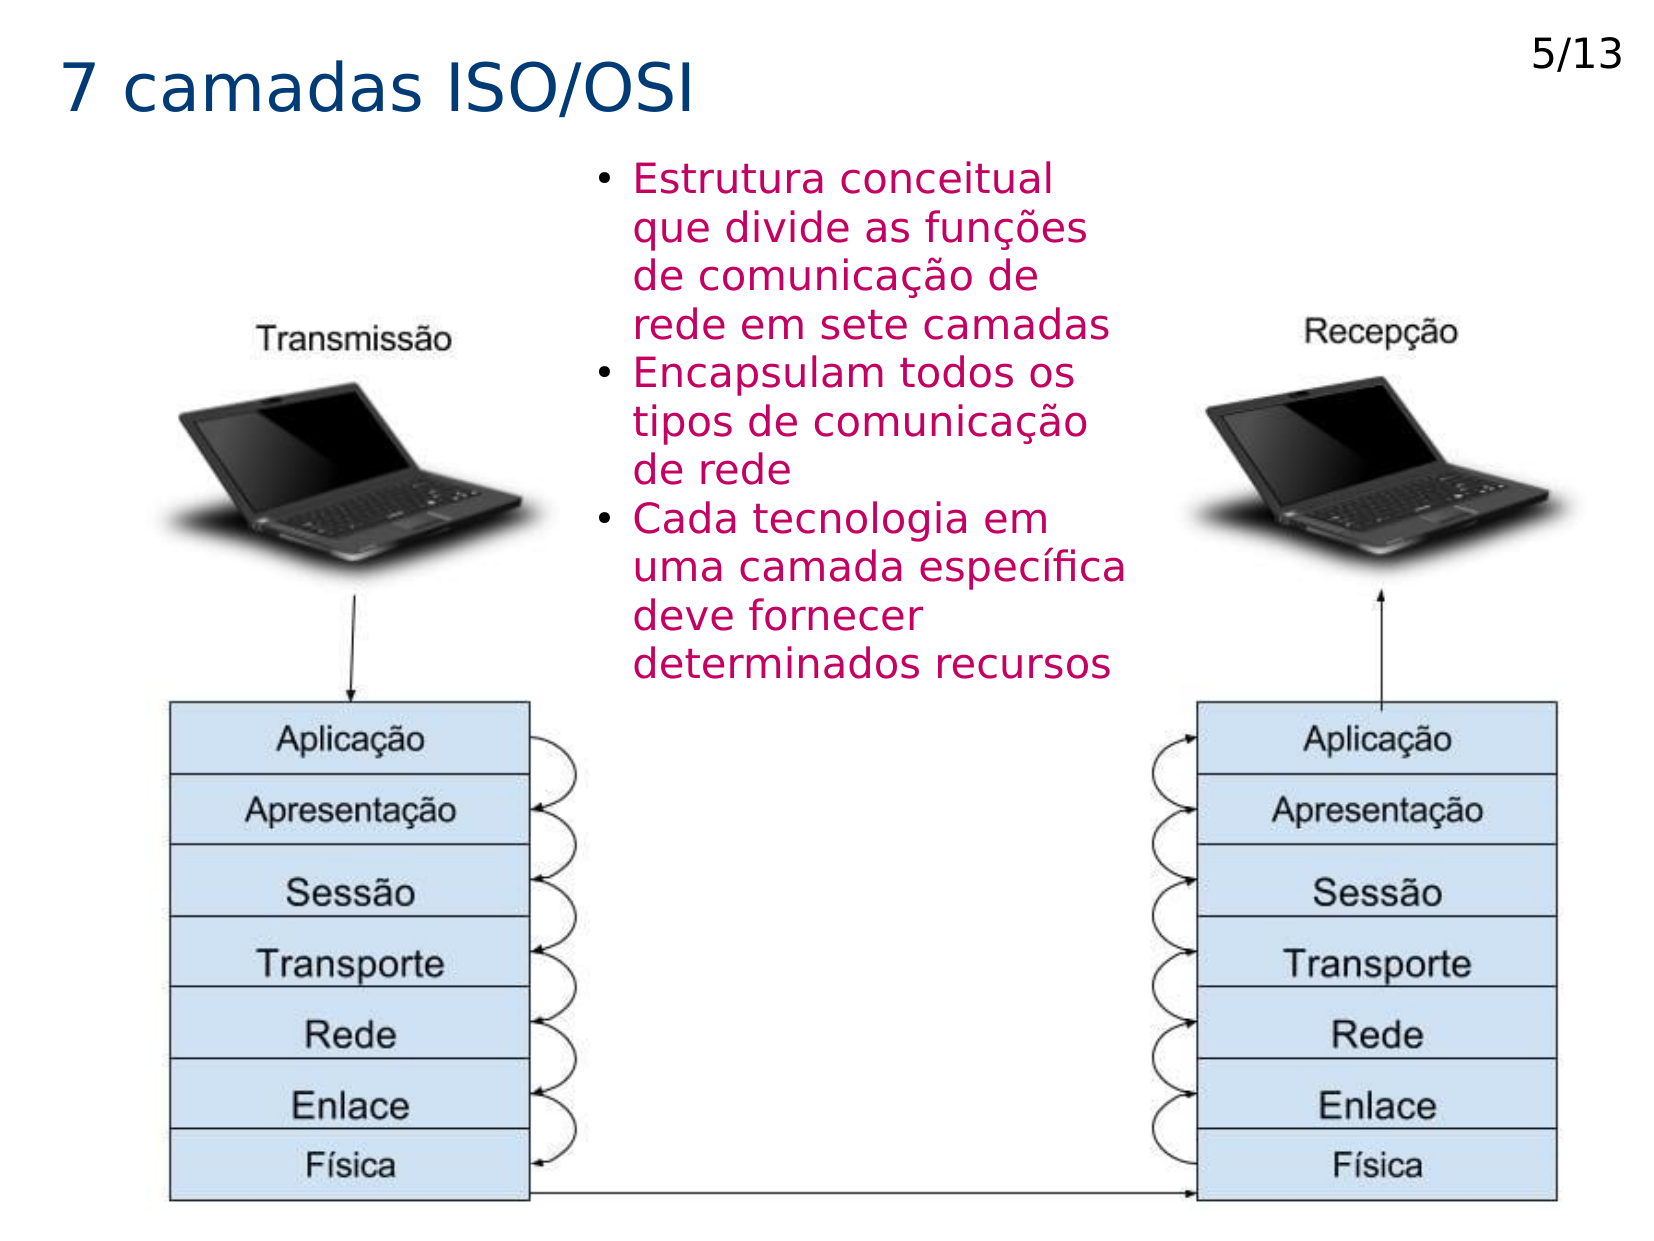

# 7 camadas ISO/OSI
5
Estrutura conceitual que divide as funções de comunicação de rede em sete camadas
Encapsulam todos os tipos de comunicação de rede
Cada tecnologia em uma camada específica deve fornecer determinados recursos